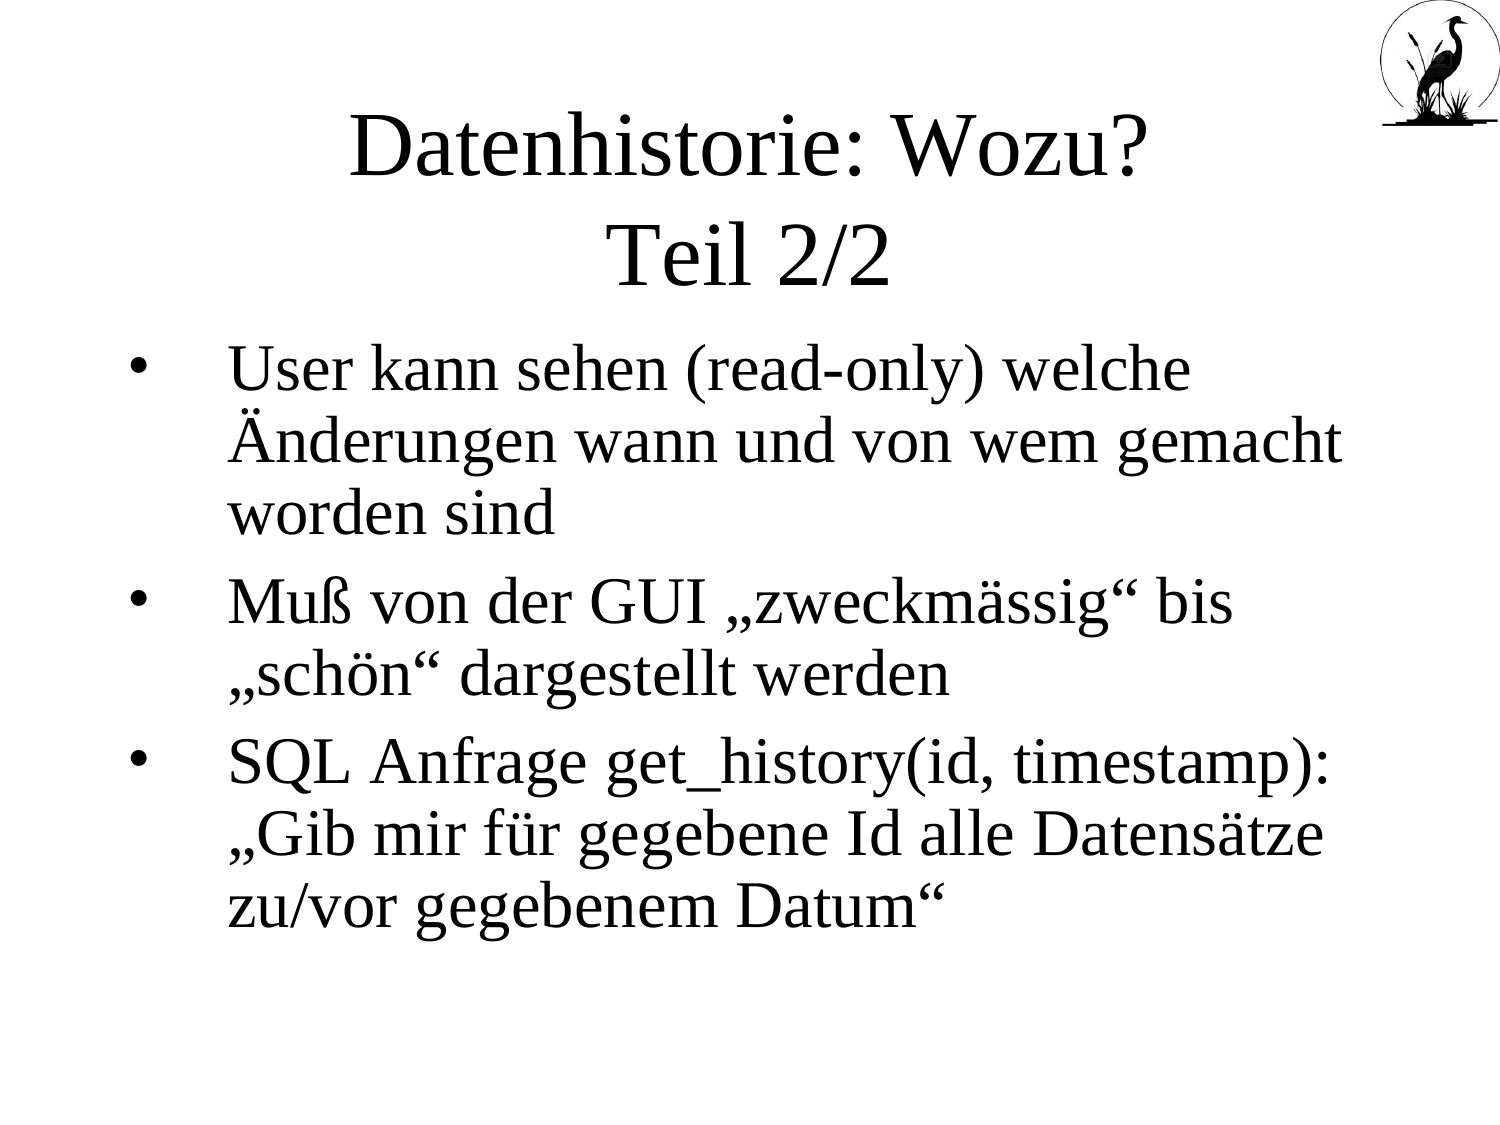

# Datenhistorie: Wozu? Teil 2/2
User kann sehen (read-only) welche Änderungen wann und von wem gemacht worden sind
Muß von der GUI „zweckmässig“ bis „schön“ dargestellt werden
SQL Anfrage get_history(id, timestamp): „Gib mir für gegebene Id alle Datensätze zu/vor gegebenem Datum“